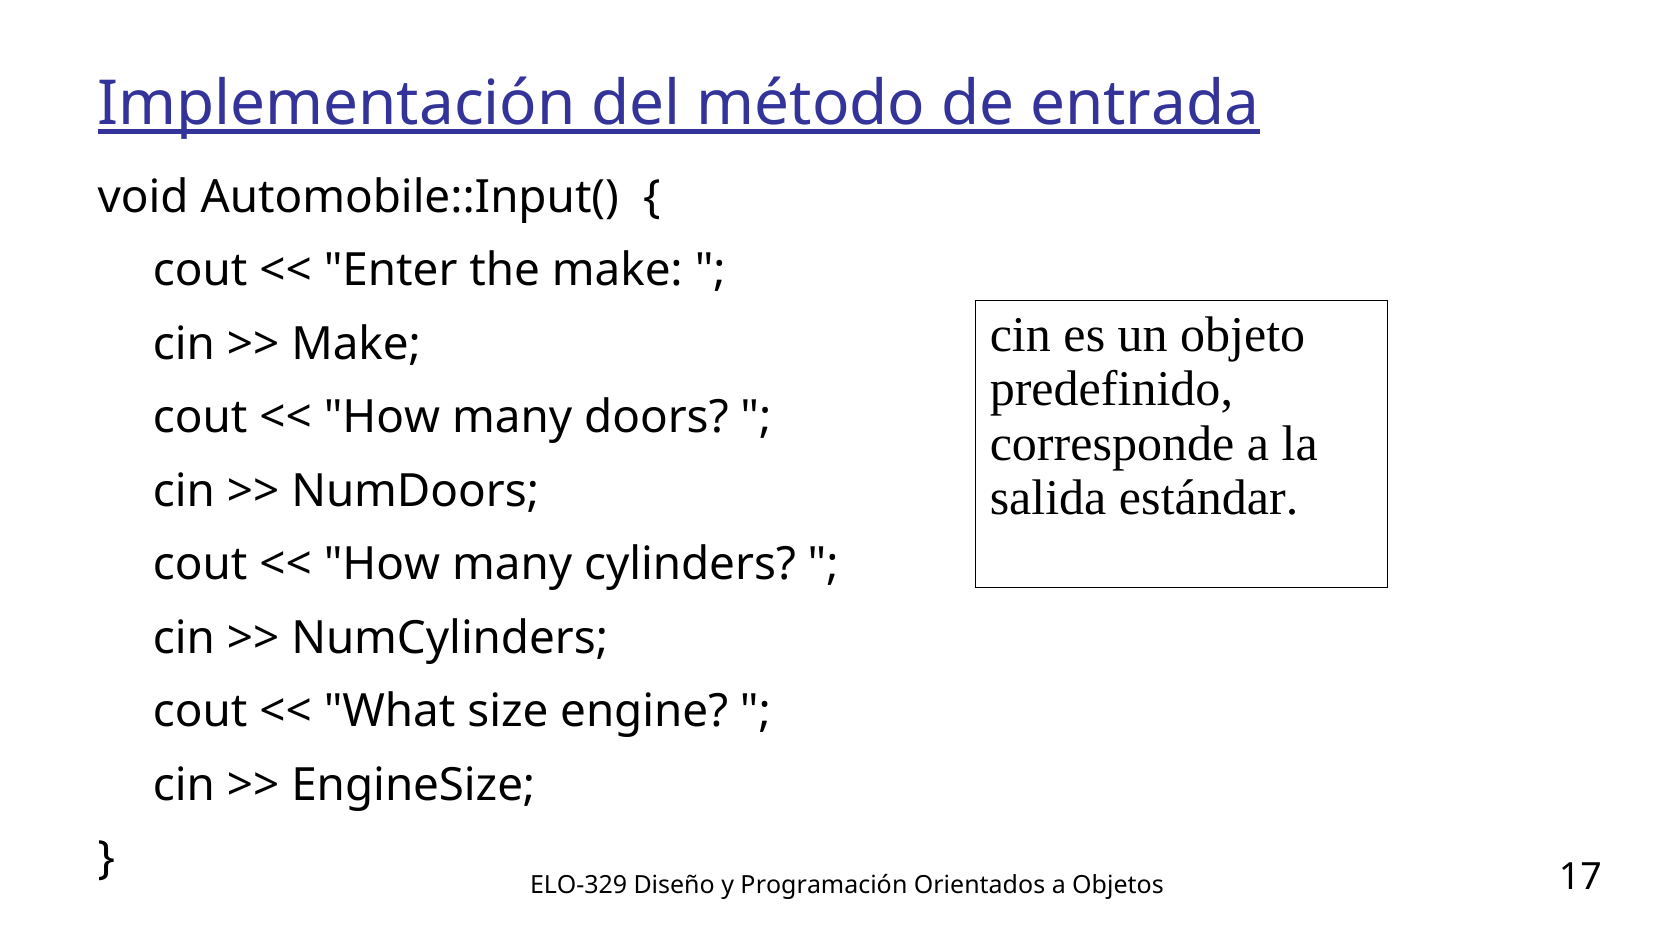

# Implementación del método de entrada
void Automobile::Input()‏ {
	cout << "Enter the make: ";
	cin >> Make;
	cout << "How many doors? ";
	cin >> NumDoors;
	cout << "How many cylinders? ";
	cin >> NumCylinders;
	cout << "What size engine? ";
	cin >> EngineSize;
}
cin es un objeto predefinido, corresponde a la salida estándar.
17